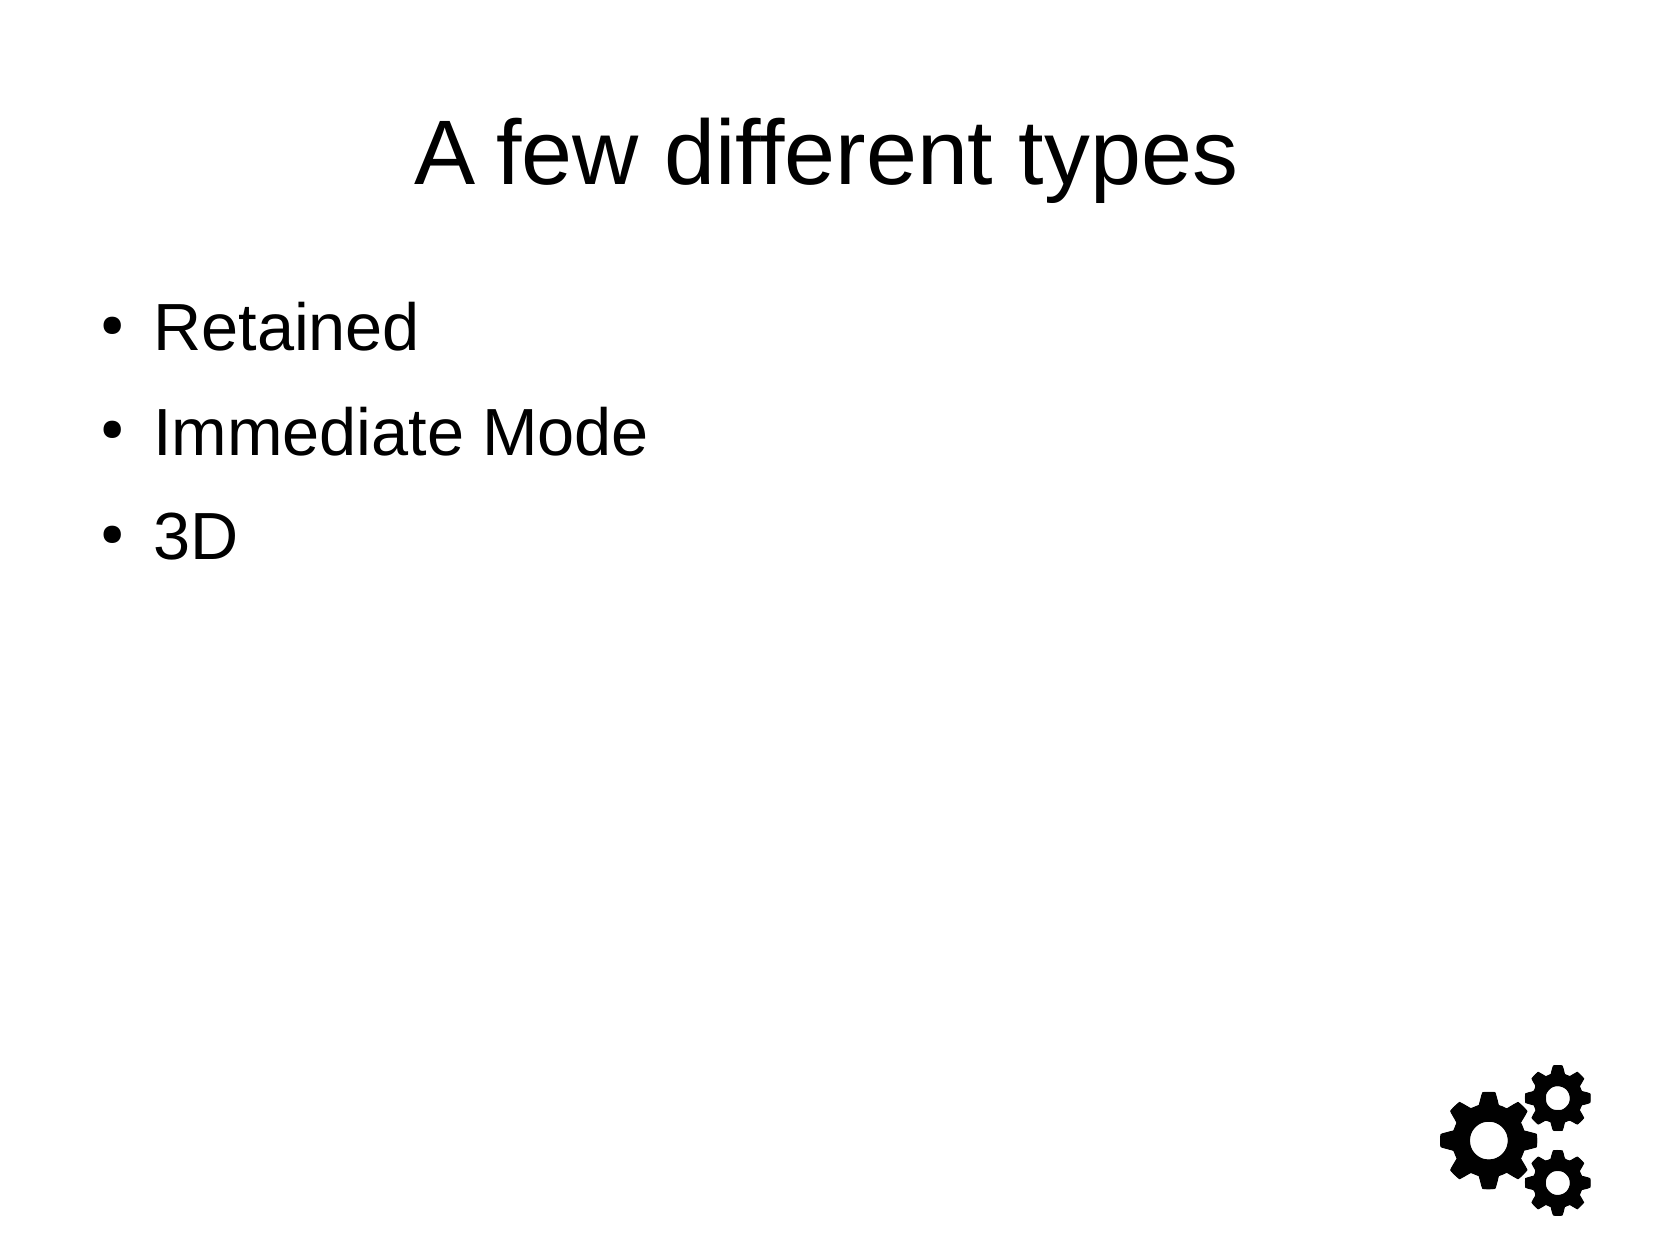

# A few different types
Retained
Immediate Mode
3D